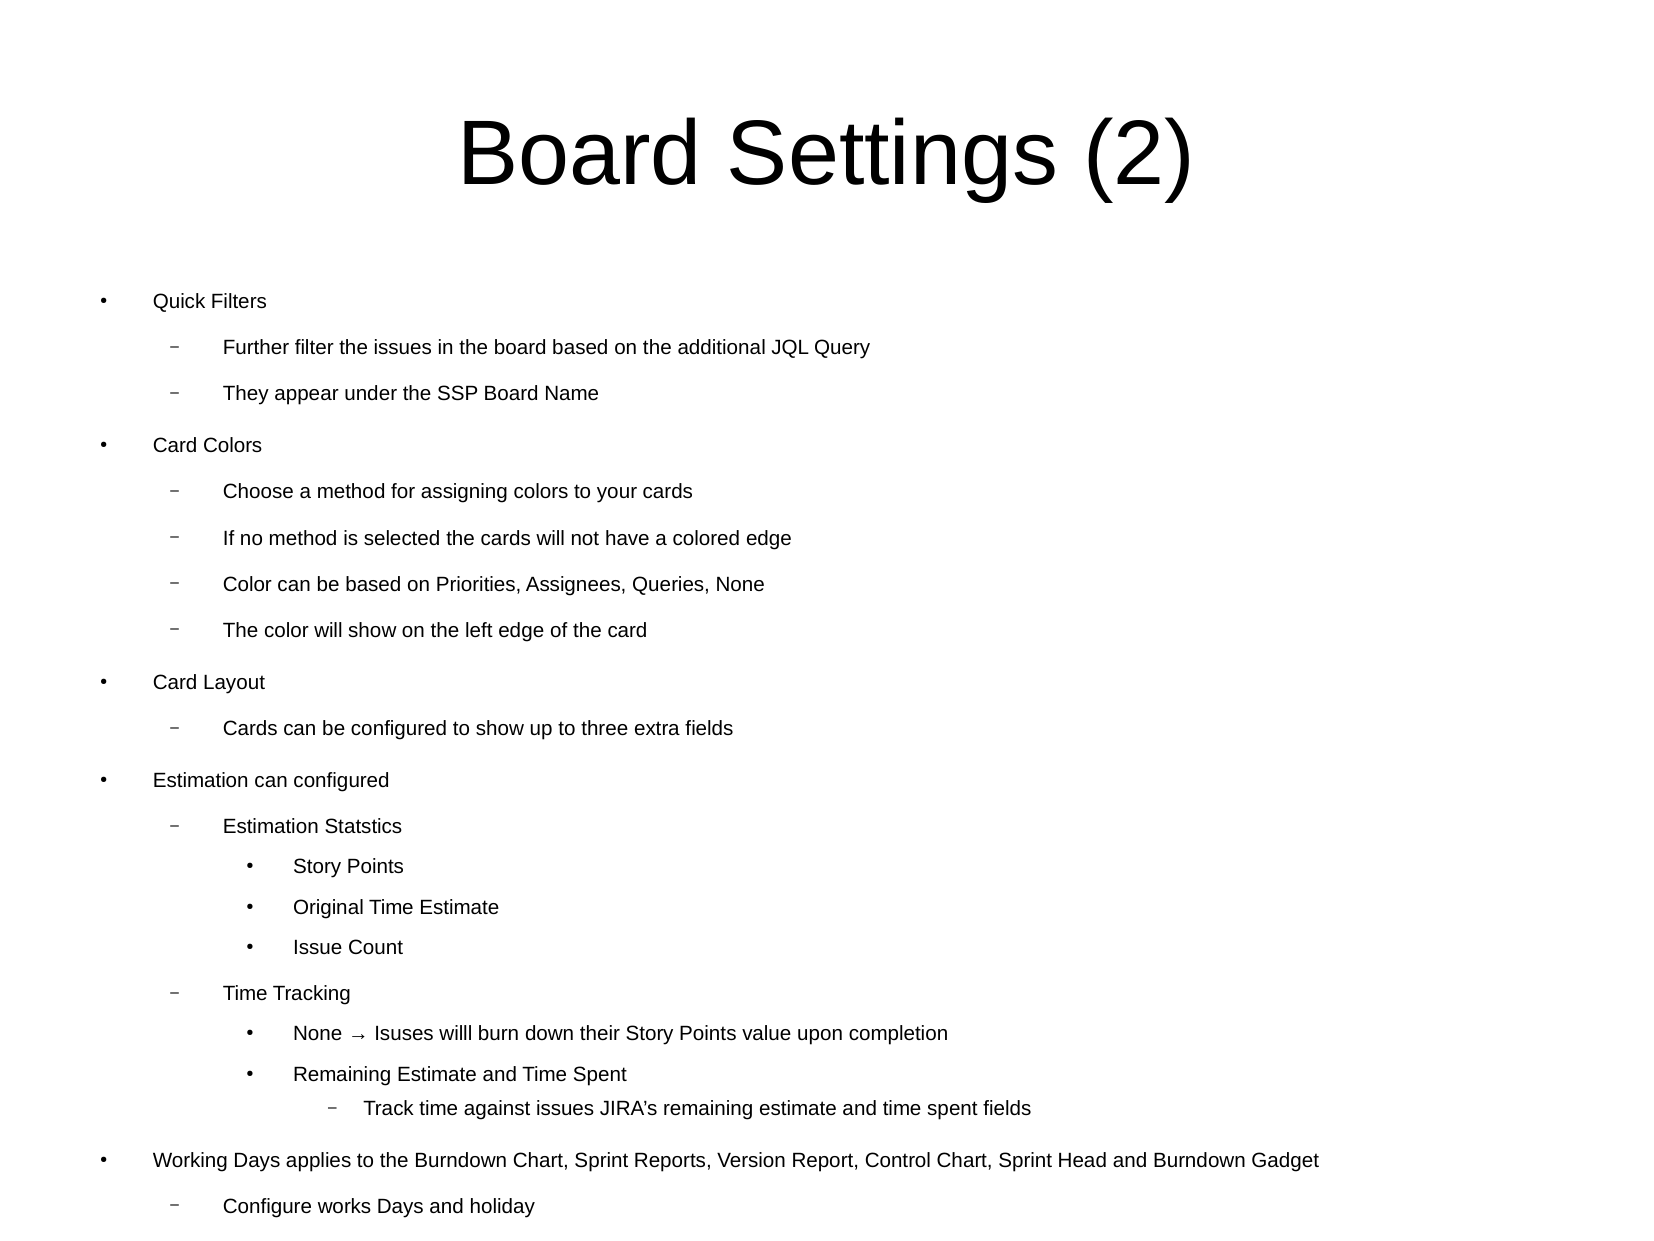

# Board Settings (2)
Quick Filters
Further filter the issues in the board based on the additional JQL Query
They appear under the SSP Board Name
Card Colors
Choose a method for assigning colors to your cards
If no method is selected the cards will not have a colored edge
Color can be based on Priorities, Assignees, Queries, None
The color will show on the left edge of the card
Card Layout
Cards can be configured to show up to three extra fields
Estimation can configured
Estimation Statstics
Story Points
Original Time Estimate
Issue Count
Time Tracking
None → Isuses willl burn down their Story Points value upon completion
Remaining Estimate and Time Spent
Track time against issues JIRA’s remaining estimate and time spent fields
Working Days applies to the Burndown Chart, Sprint Reports, Version Report, Control Chart, Sprint Head and Burndown Gadget
Configure works Days and holiday